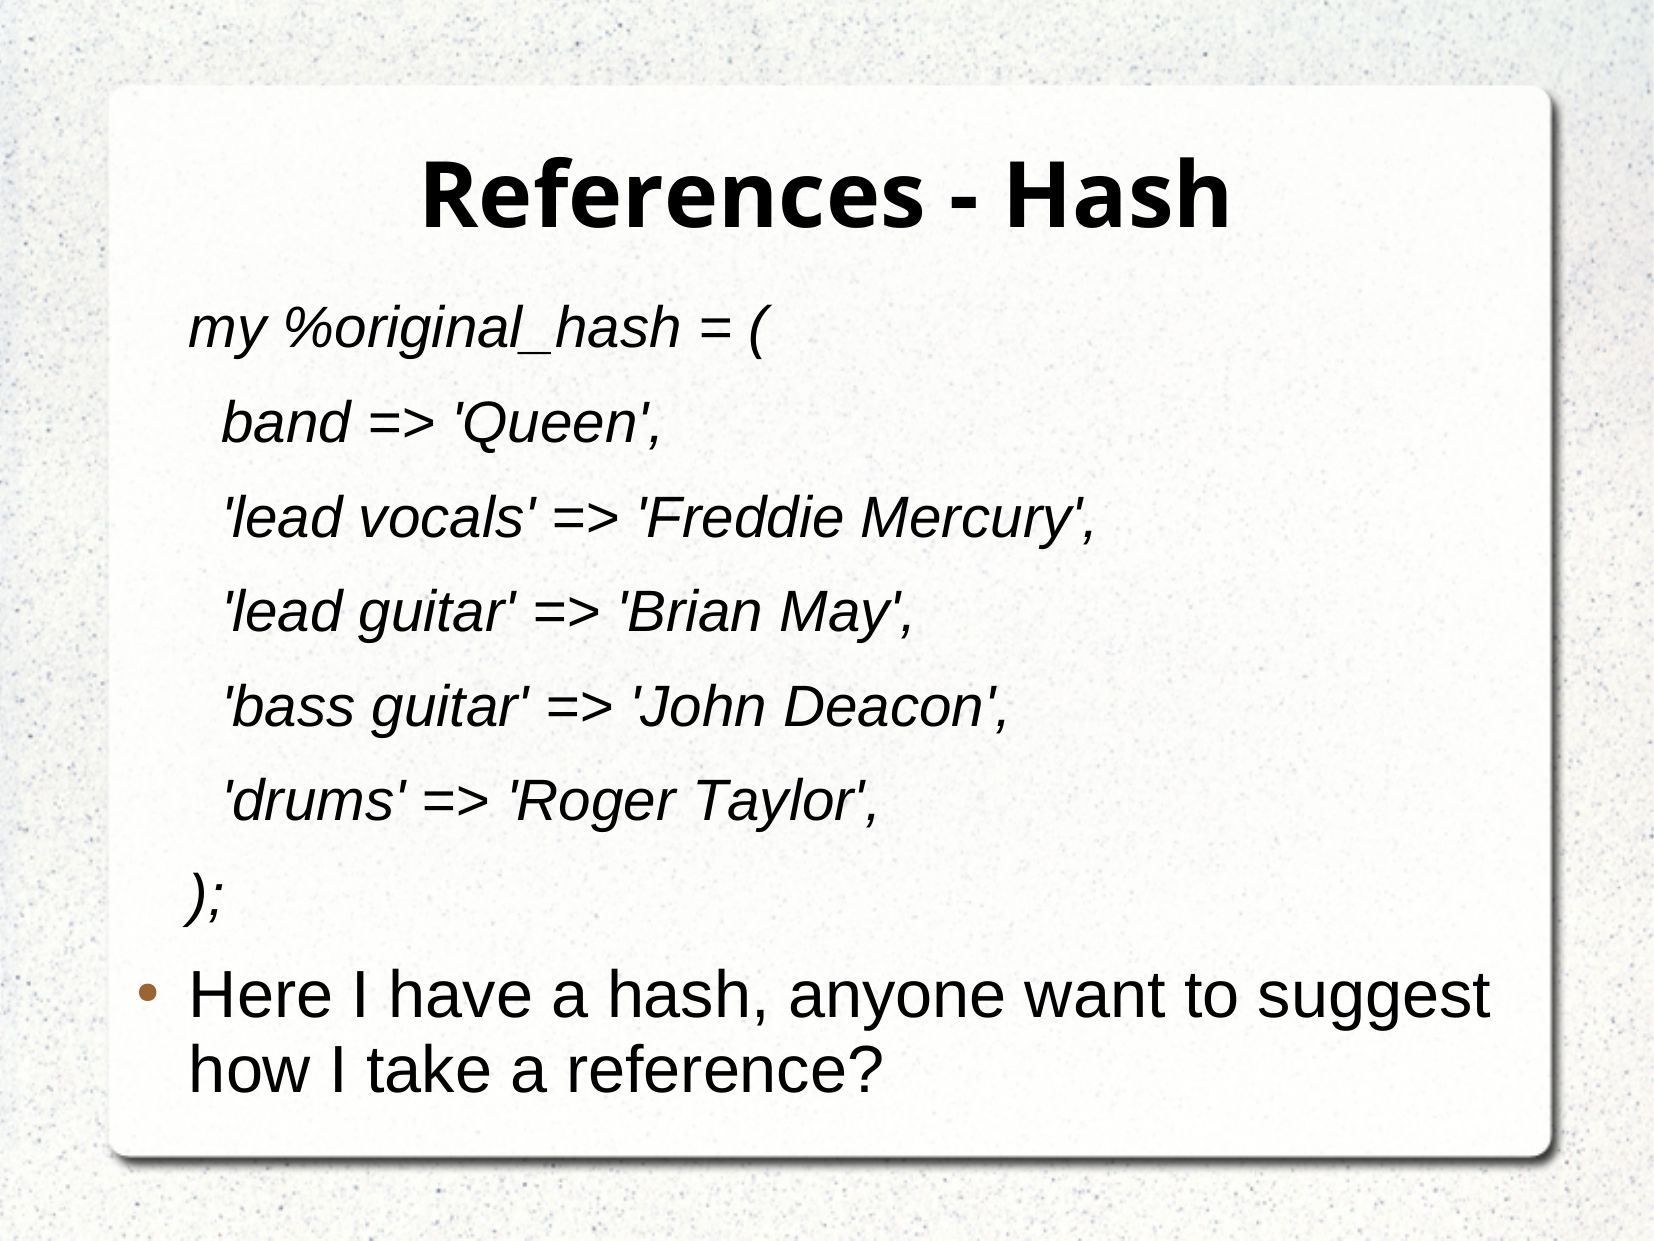

# References - Hash
my %original_hash = (
 band => 'Queen',
 'lead vocals' => 'Freddie Mercury',
 'lead guitar' => 'Brian May',
 'bass guitar' => 'John Deacon',
 'drums' => 'Roger Taylor',
);
Here I have a hash, anyone want to suggest how I take a reference?